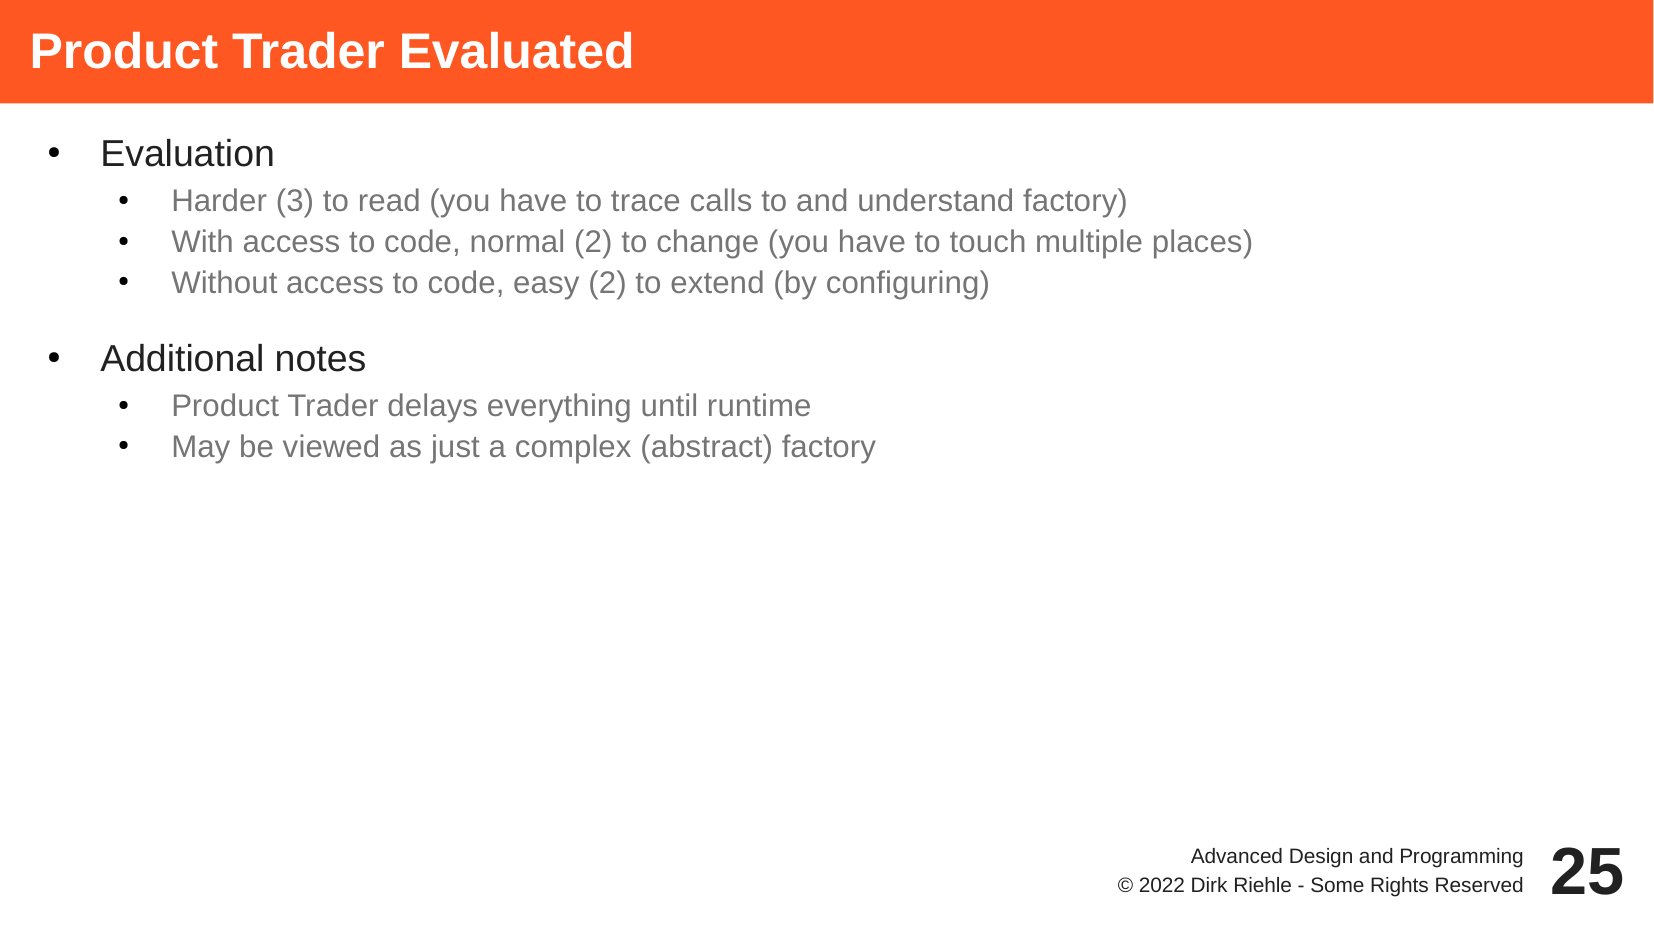

# Product Trader Evaluated
Evaluation
Harder (3) to read (you have to trace calls to and understand factory)
With access to code, normal (2) to change (you have to touch multiple places)
Without access to code, easy (2) to extend (by configuring)
Additional notes
Product Trader delays everything until runtime
May be viewed as just a complex (abstract) factory
Advanced Design and Programming
25
© 2022 Dirk Riehle - Some Rights Reserved